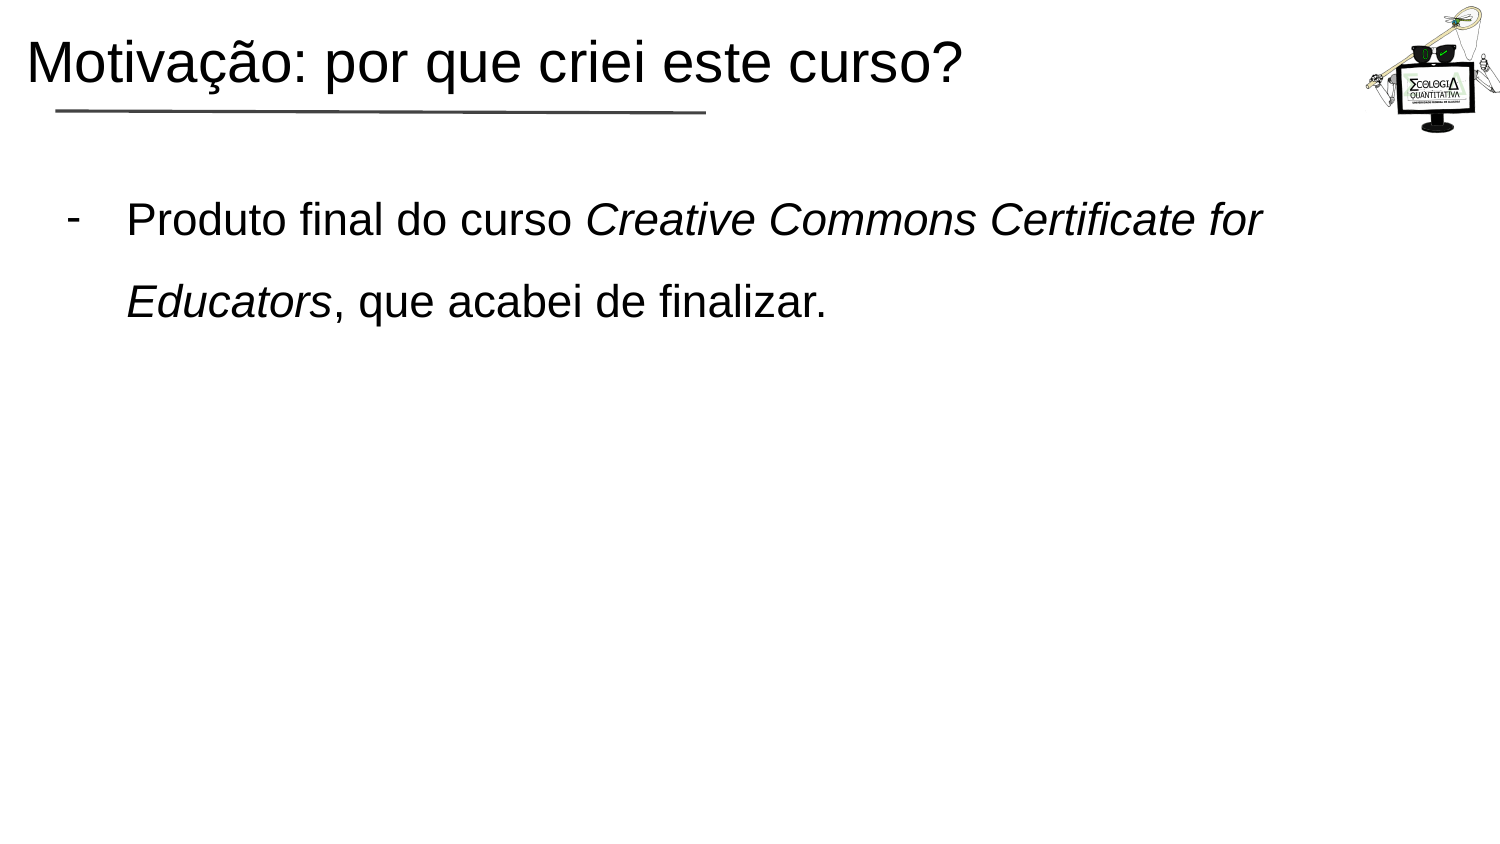

Motivação: por que criei este curso?
Produto final do curso Creative Commons Certificate for Educators, que acabei de finalizar.